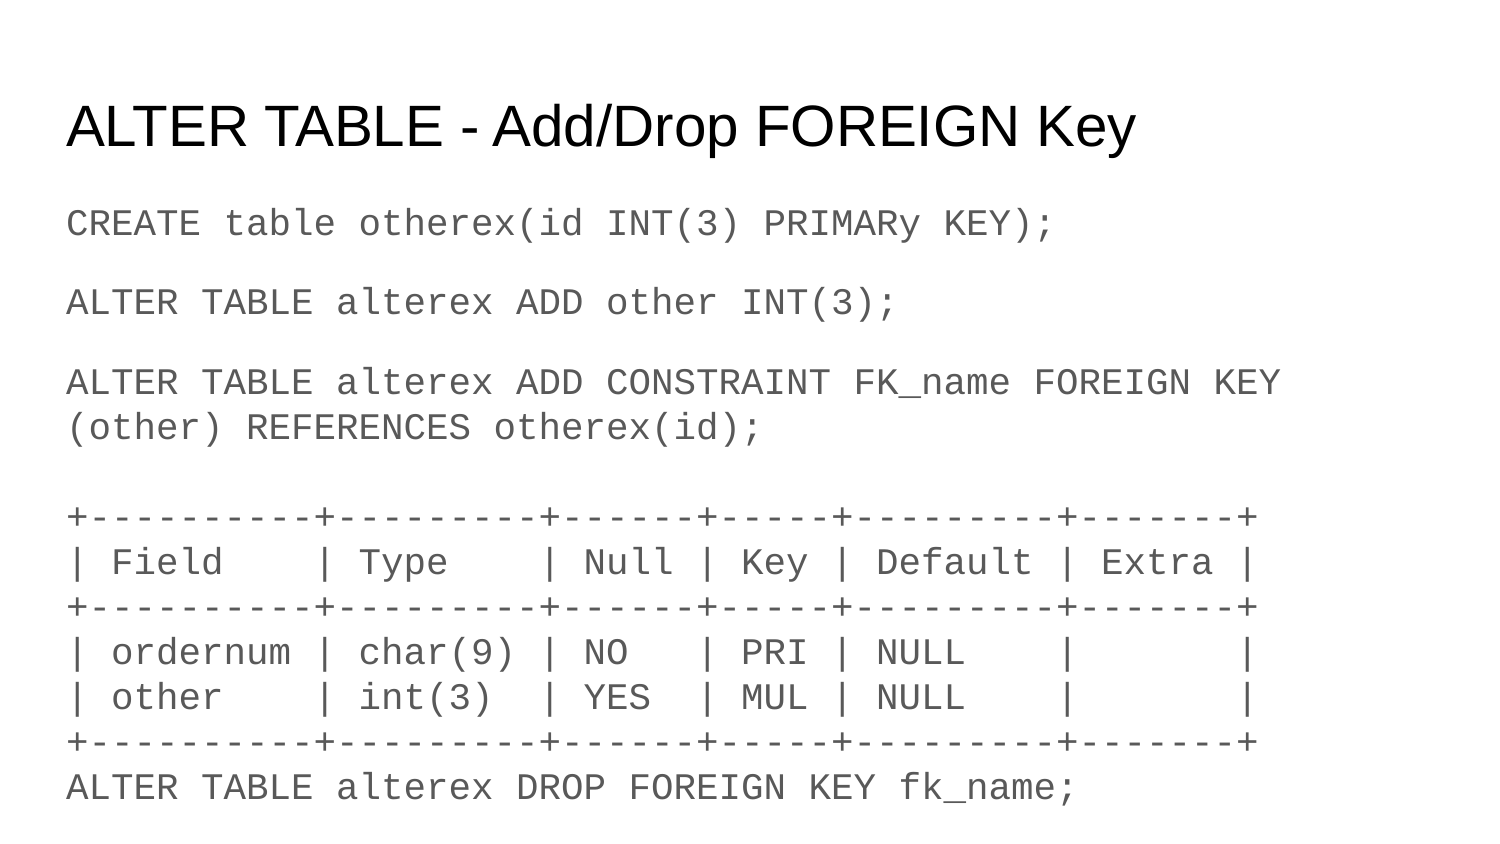

# ALTER TABLE - Add/Drop FOREIGN Key
CREATE table otherex(id INT(3) PRIMARy KEY);
ALTER TABLE alterex ADD other INT(3);
ALTER TABLE alterex ADD CONSTRAINT FK_name FOREIGN KEY (other) REFERENCES otherex(id);
+----------+---------+------+-----+---------+-------+
| Field | Type | Null | Key | Default | Extra |
+----------+---------+------+-----+---------+-------+
| ordernum | char(9) | NO | PRI | NULL | |
| other | int(3) | YES | MUL | NULL | |
+----------+---------+------+-----+---------+-------+
ALTER TABLE alterex DROP FOREIGN KEY fk_name;